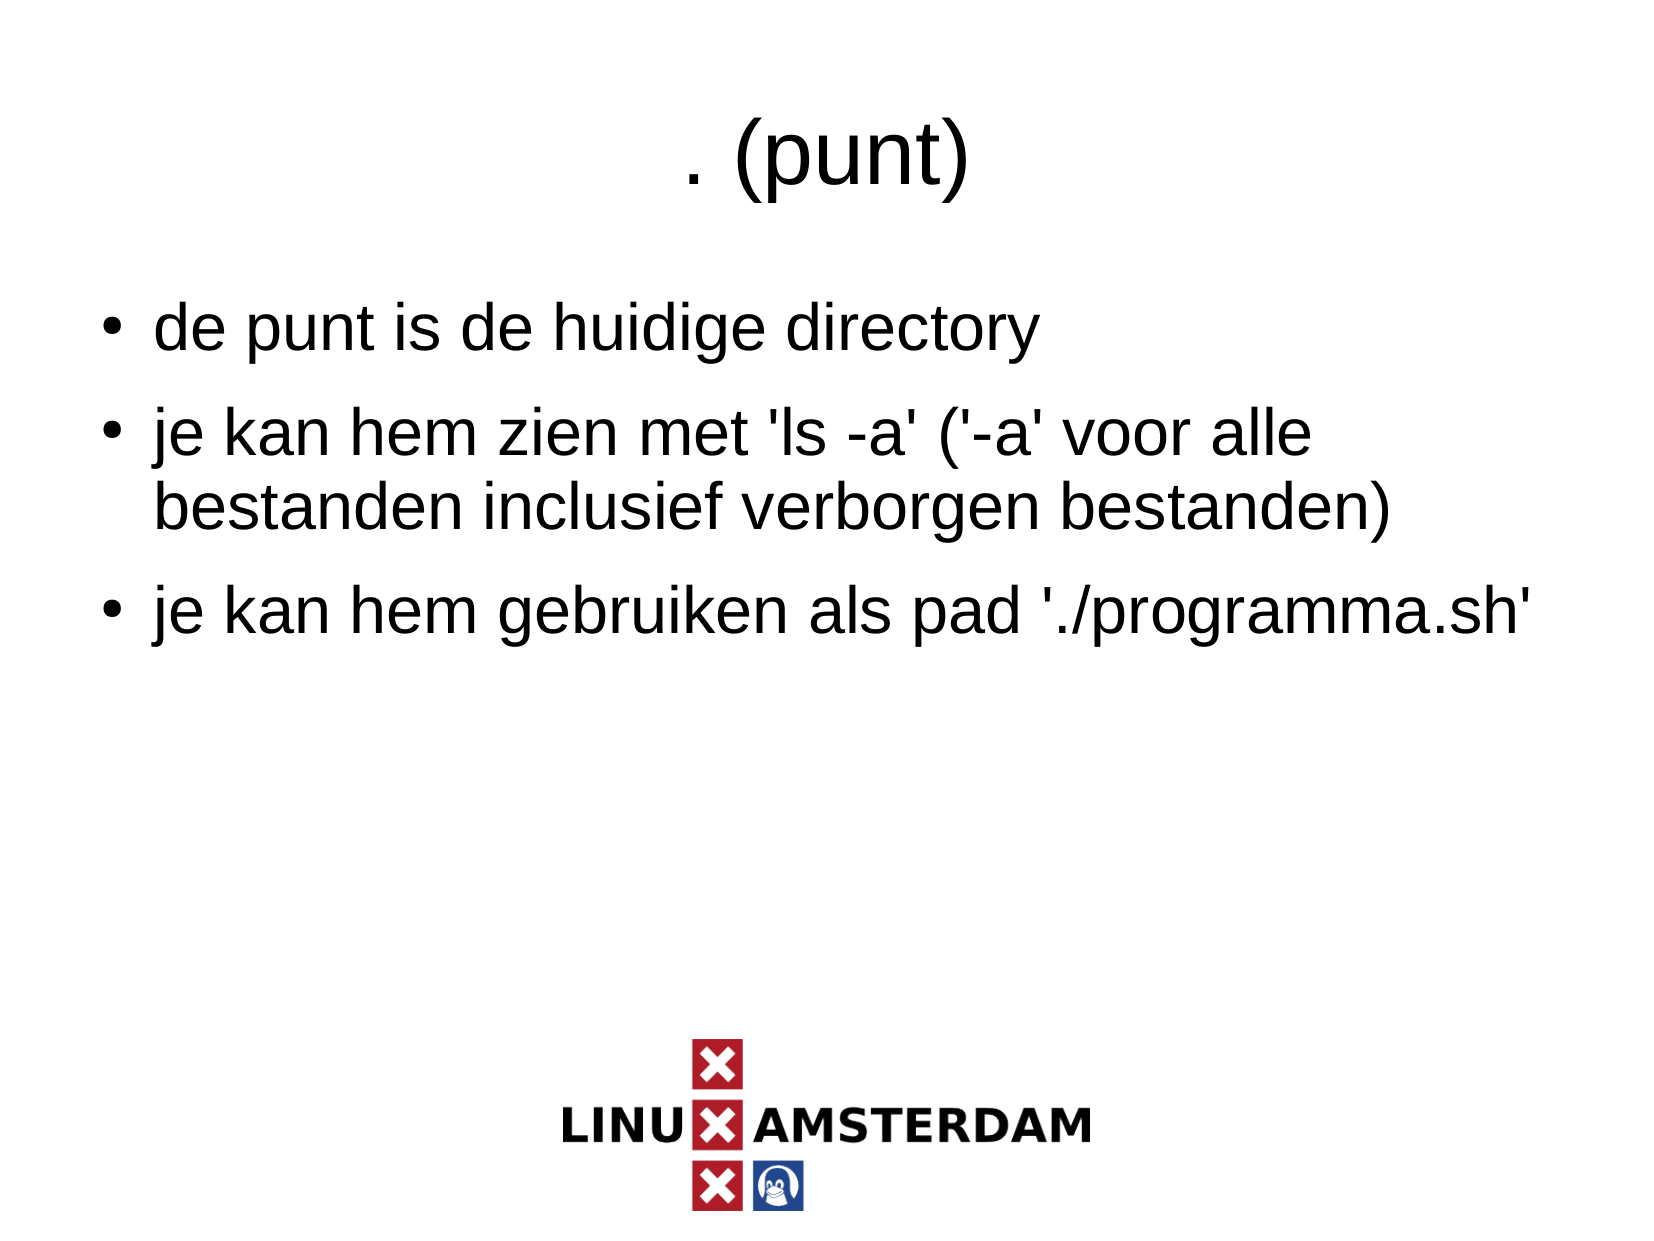

# . (punt)
de punt is de huidige directory
je kan hem zien met 'ls -a' ('-a' voor alle bestanden inclusief verborgen bestanden)
je kan hem gebruiken als pad './programma.sh'